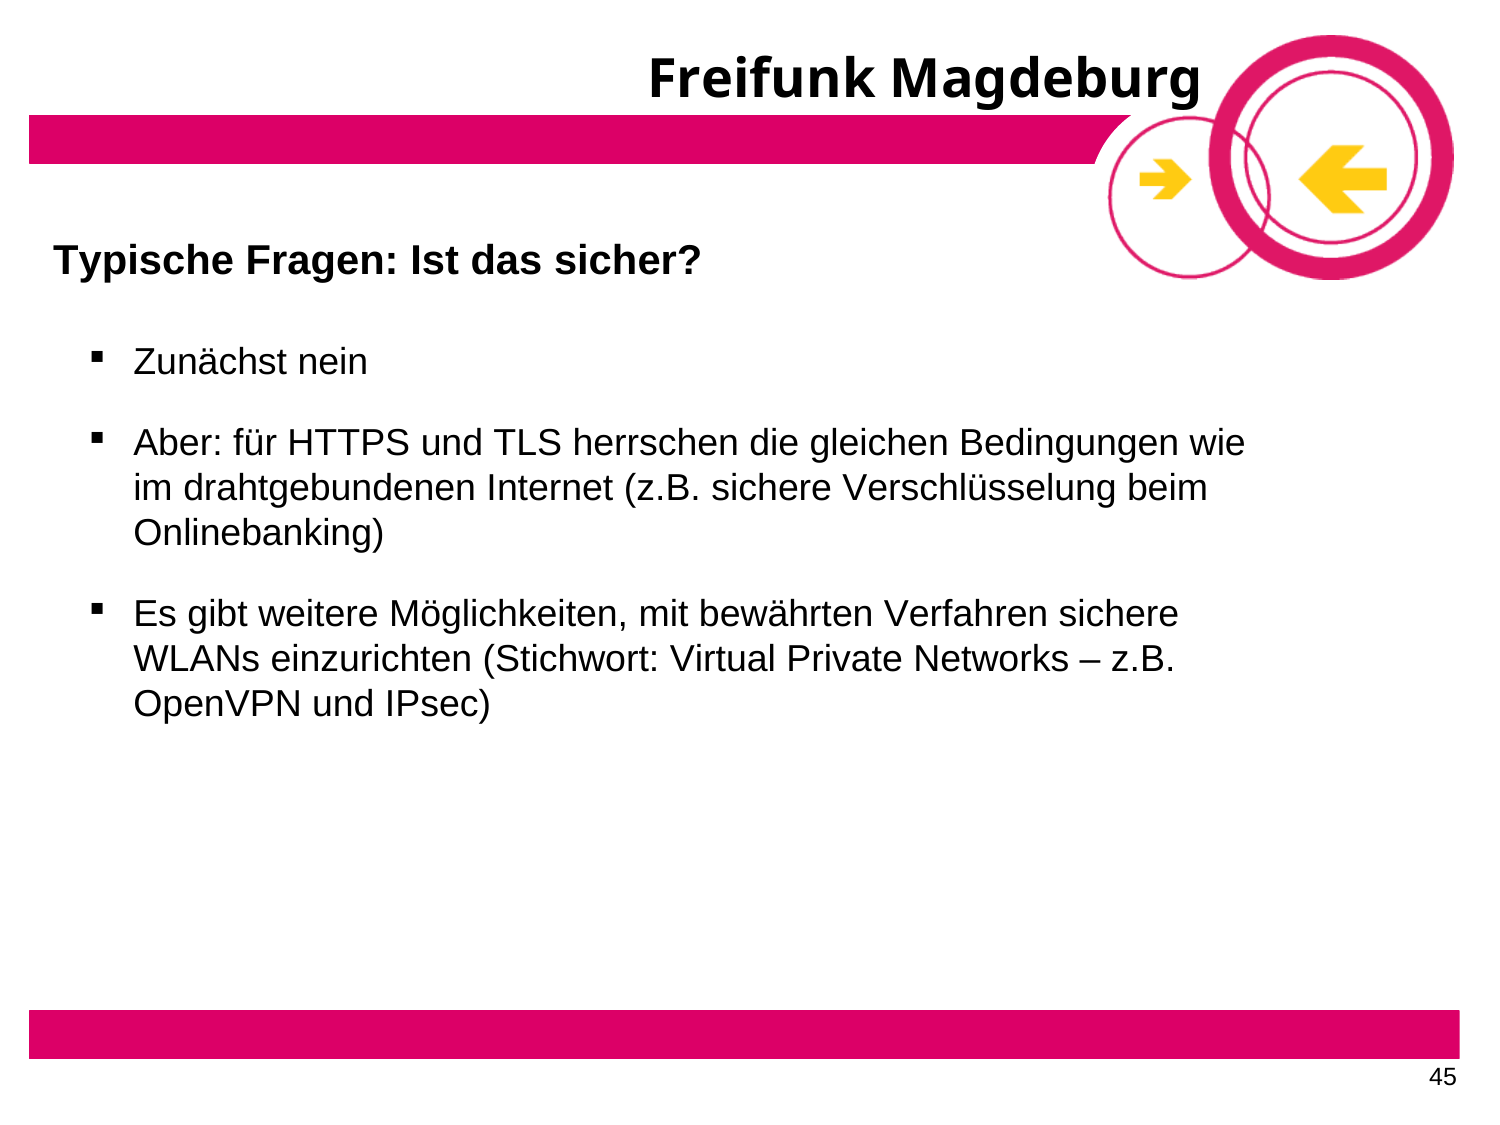

Typische Fragen: Ist das sicher?
Zunächst nein
Aber: für HTTPS und TLS herrschen die gleichen Bedingungen wie im drahtgebundenen Internet (z.B. sichere Verschlüsselung beim Onlinebanking)
Es gibt weitere Möglichkeiten, mit bewährten Verfahren sichere WLANs einzurichten (Stichwort: Virtual Private Networks – z.B. OpenVPN und IPsec)
45